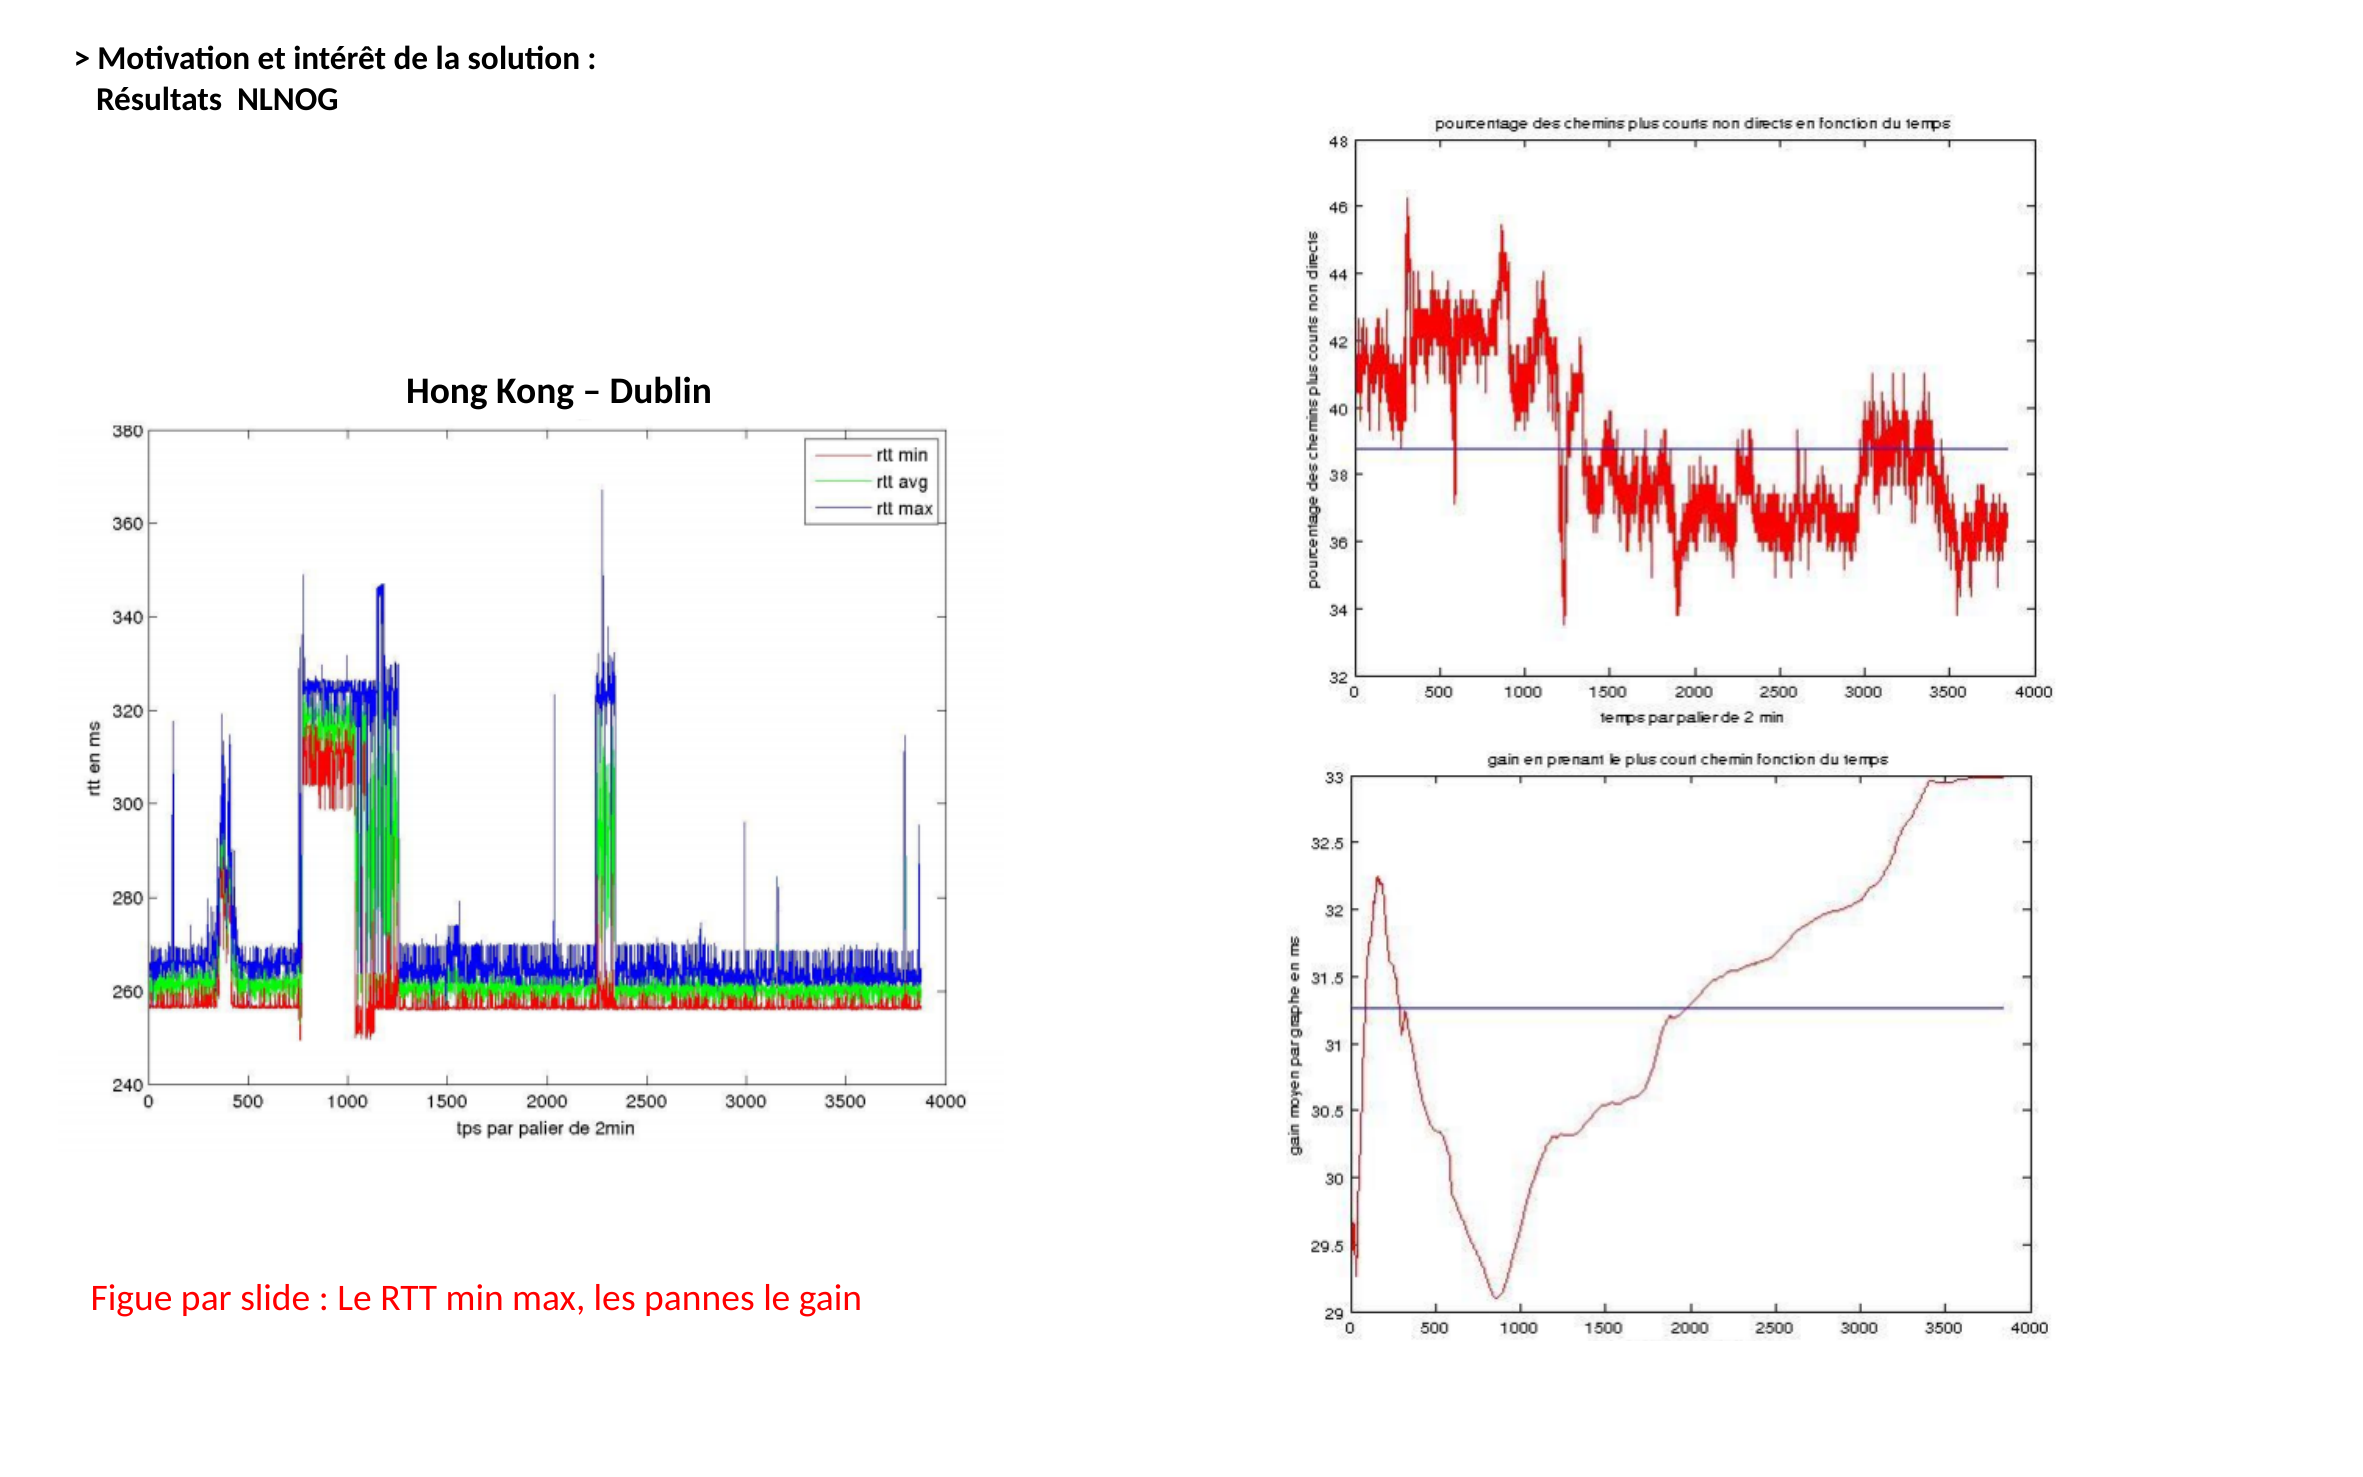

> Motivation et intérêt de la solution :
 Résultats NLNOG
Hong Kong – Dublin
Figue par slide : Le RTT min max, les pannes le gain